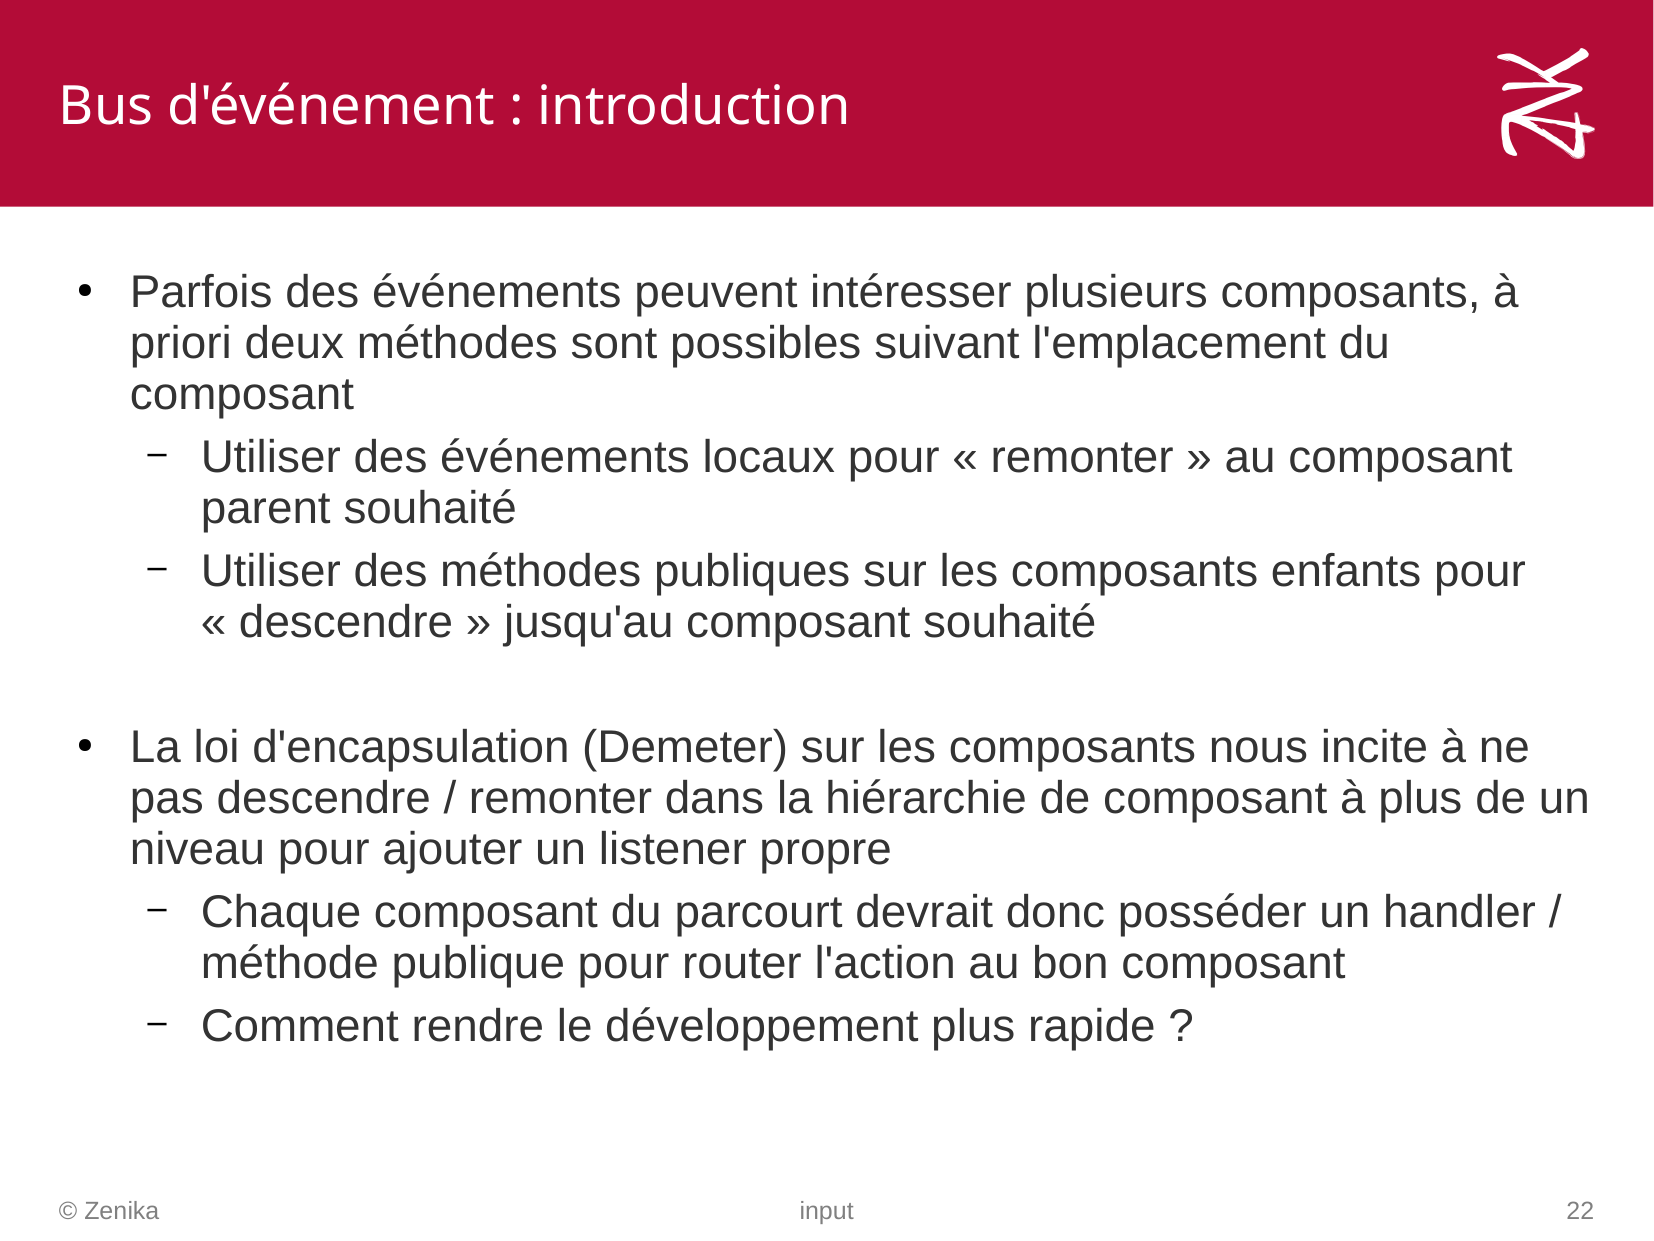

# Bus d'événement : introduction
Parfois des événements peuvent intéresser plusieurs composants, à priori deux méthodes sont possibles suivant l'emplacement du composant
Utiliser des événements locaux pour « remonter » au composant parent souhaité
Utiliser des méthodes publiques sur les composants enfants pour « descendre » jusqu'au composant souhaité
La loi d'encapsulation (Demeter) sur les composants nous incite à ne pas descendre / remonter dans la hiérarchie de composant à plus de un niveau pour ajouter un listener propre
Chaque composant du parcourt devrait donc posséder un handler / méthode publique pour router l'action au bon composant
Comment rendre le développement plus rapide ?